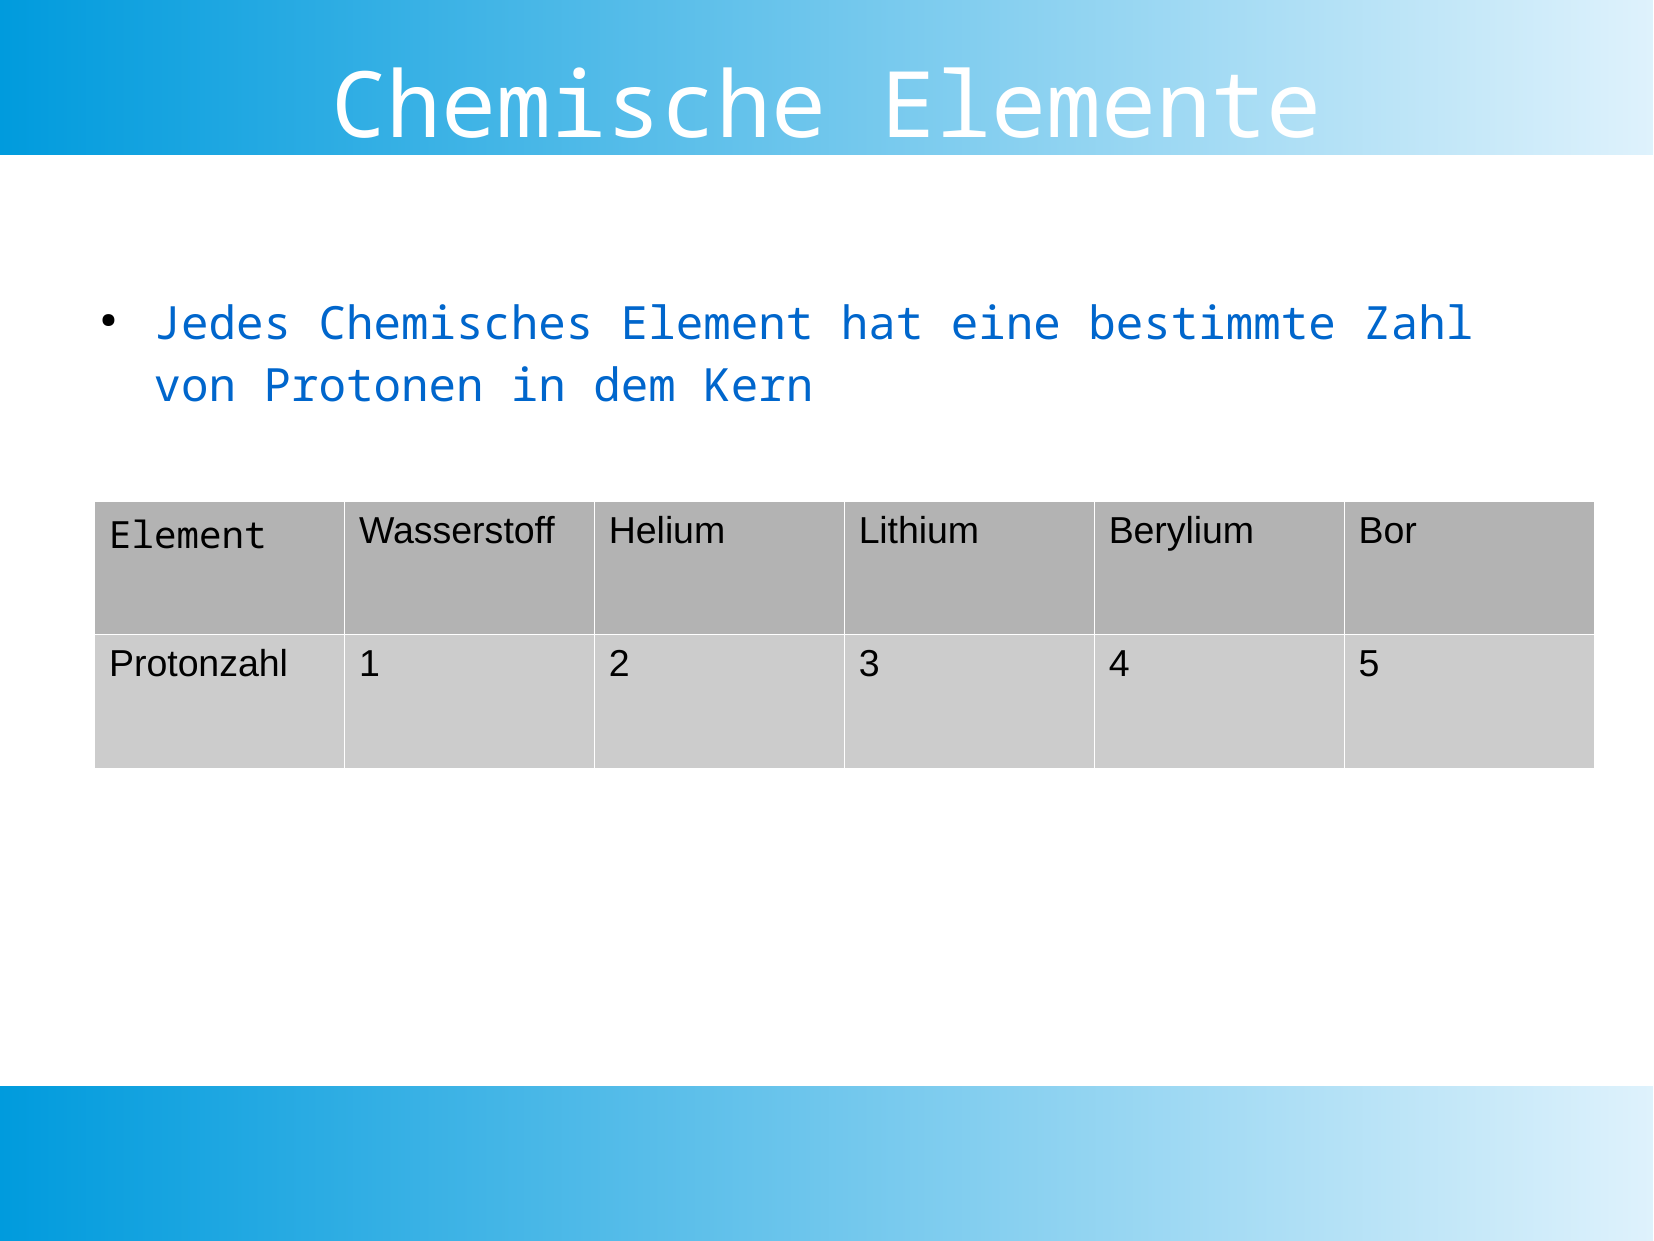

# Chemische Elemente
Jedes Chemisches Element hat eine bestimmte Zahl von Protonen in dem Kern
| Element | Wasserstoff | Helium | Lithium | Berylium | Bor |
| --- | --- | --- | --- | --- | --- |
| Protonzahl | 1 | 2 | 3 | 4 | 5 |